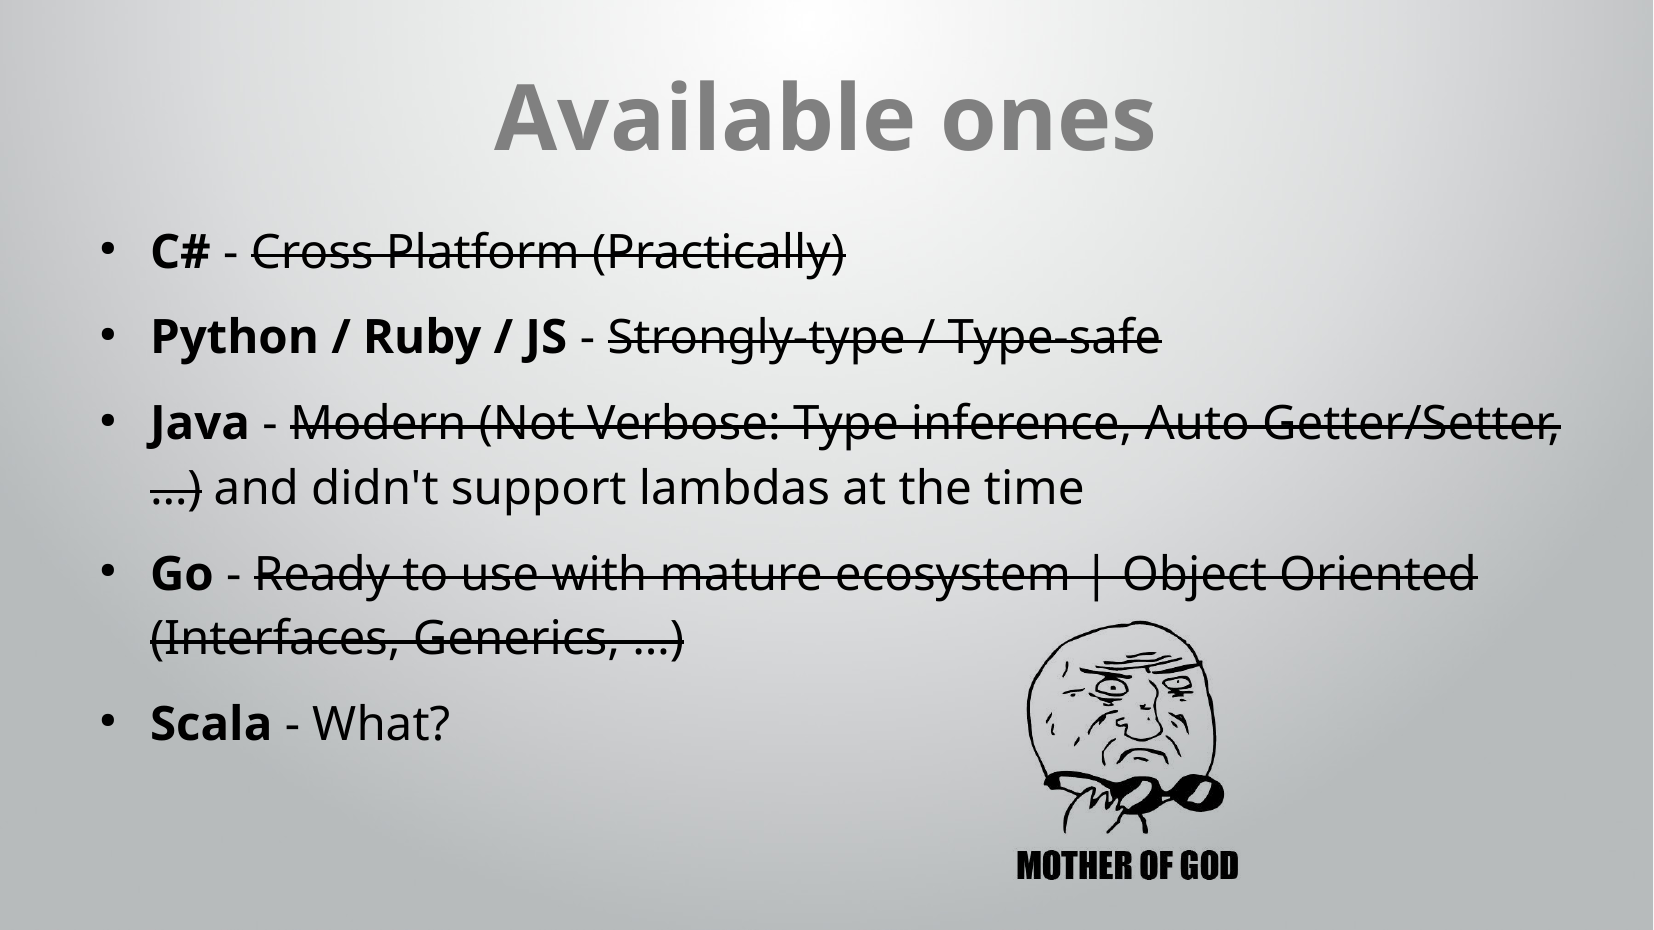

# Available ones
C# - Cross Platform (Practically)
Python / Ruby / JS - Strongly-type / Type-safe
Java - Modern (Not Verbose: Type inference, Auto Getter/Setter, …) and didn't support lambdas at the time
Go - Ready to use with mature ecosystem | Object Oriented (Interfaces, Generics, …)
Scala - What?